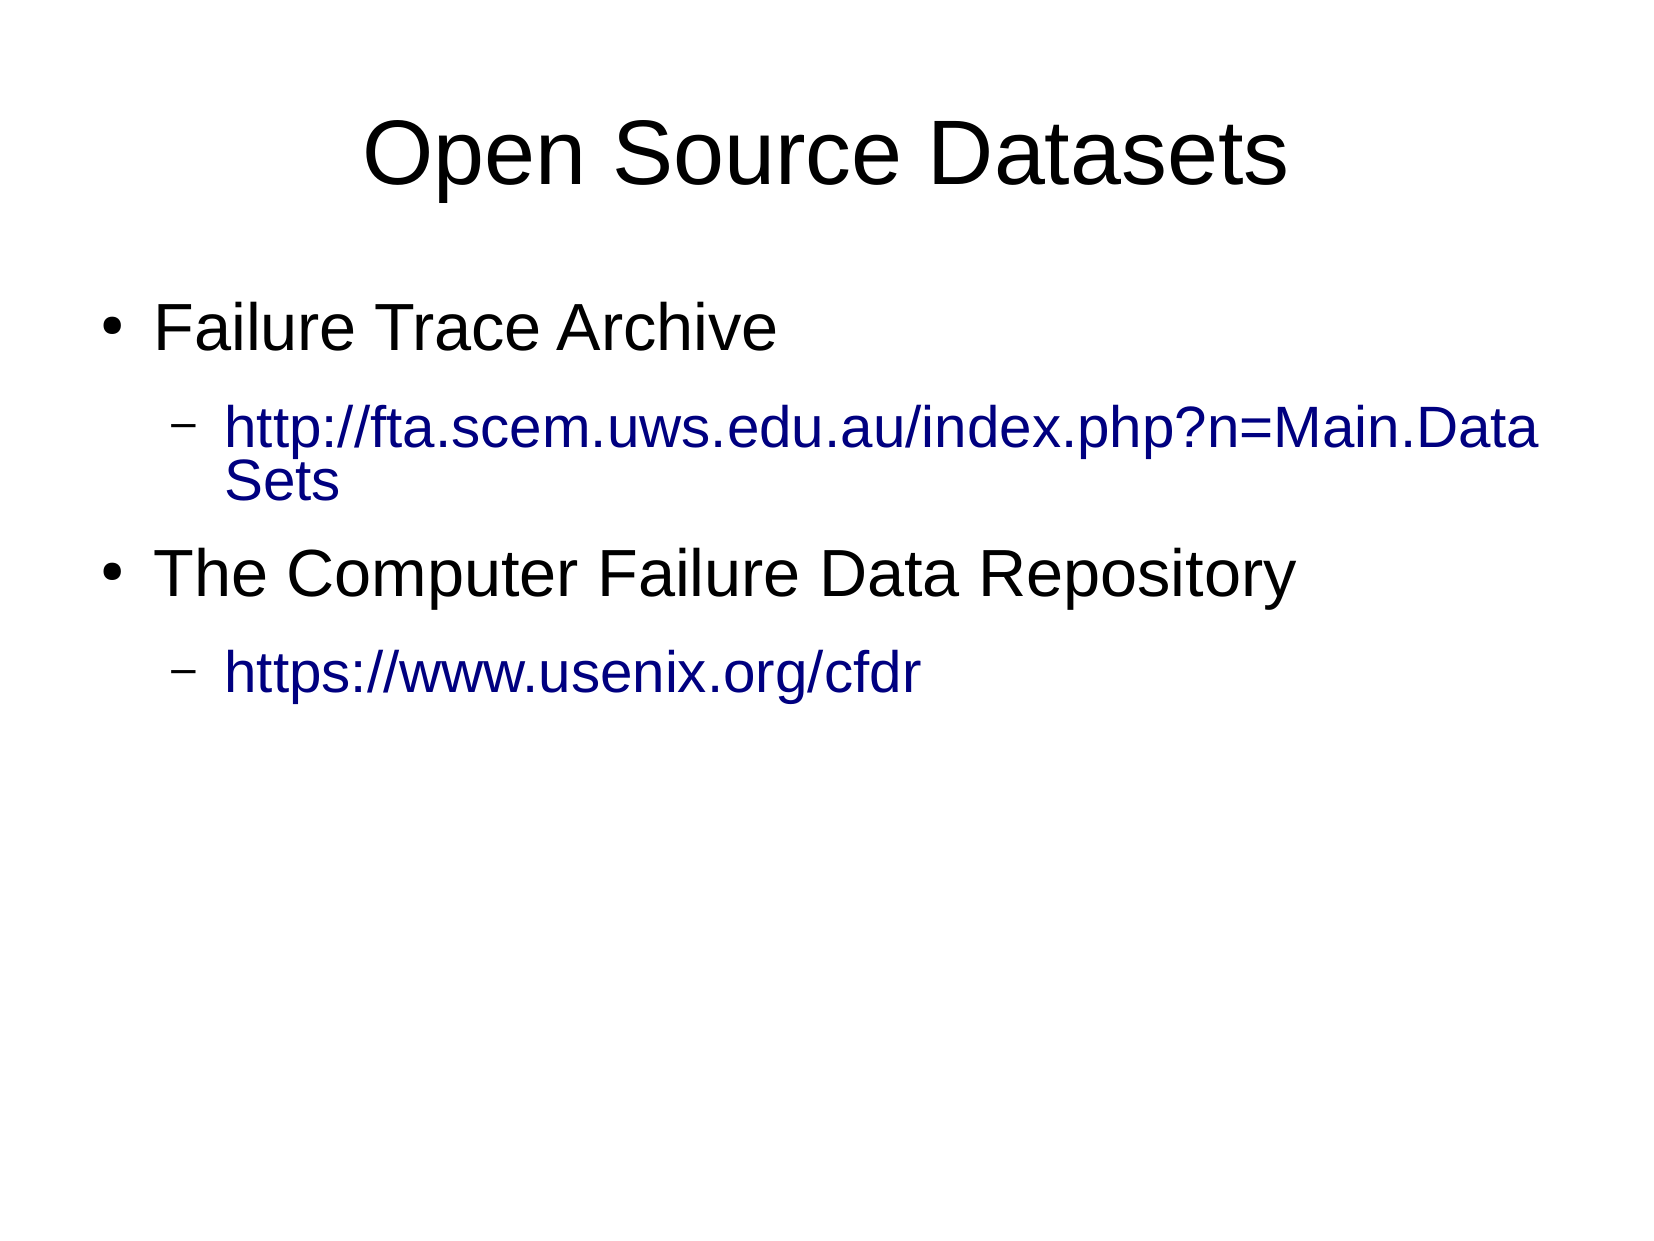

# Open Source Datasets
Failure Trace Archive
http://fta.scem.uws.edu.au/index.php?n=Main.DataSets
The Computer Failure Data Repository
https://www.usenix.org/cfdr